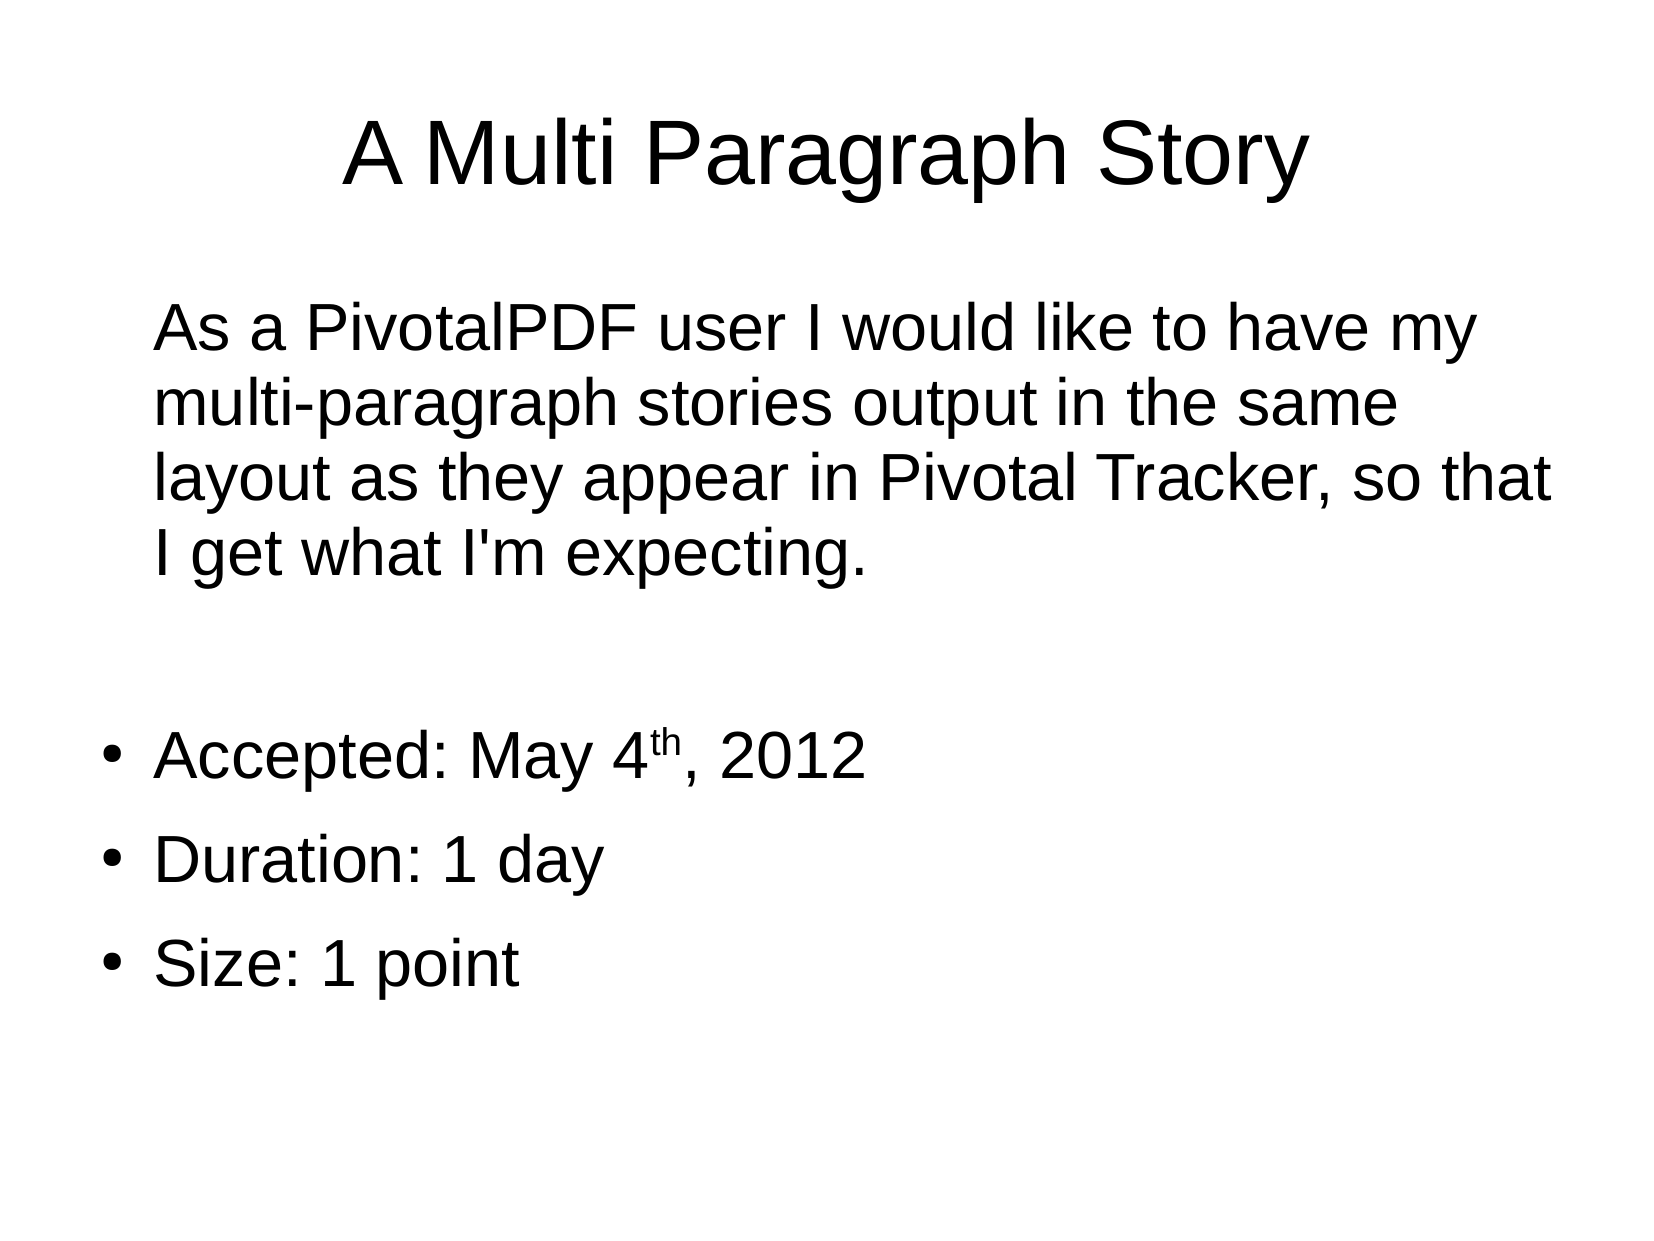

# A Multi Paragraph Story
As a PivotalPDF user I would like to have my multi-paragraph stories output in the same layout as they appear in Pivotal Tracker, so that I get what I'm expecting.
Accepted: May 4th, 2012
Duration: 1 day
Size: 1 point